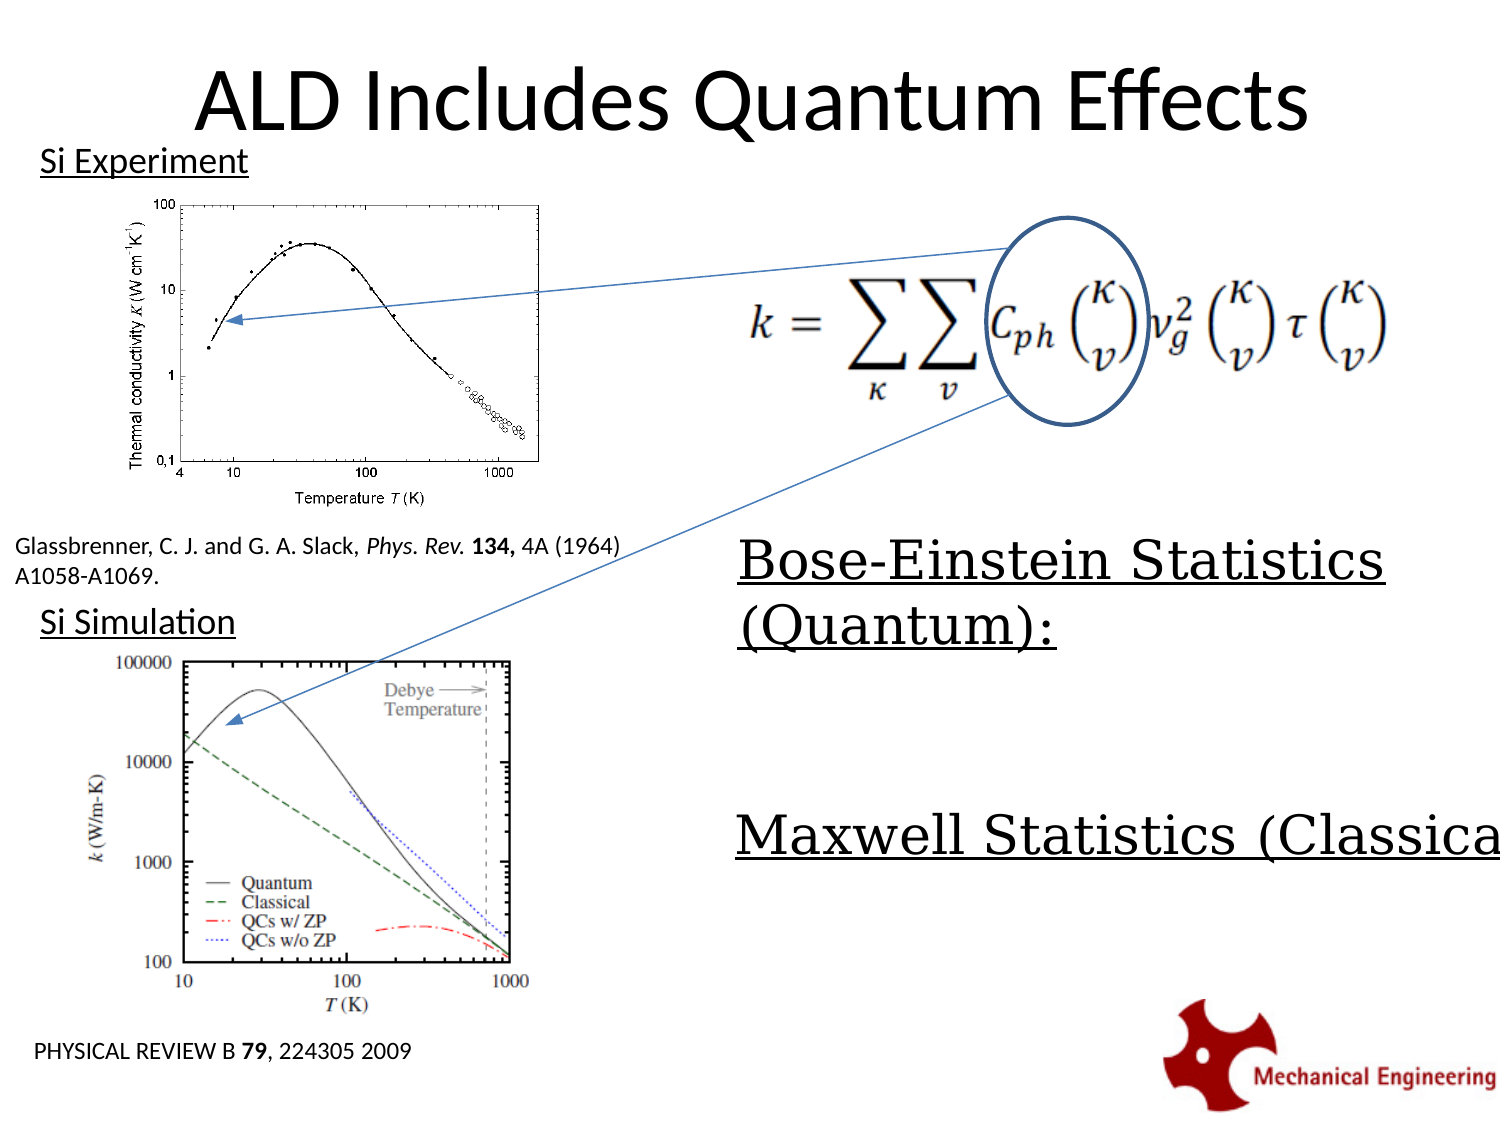

ALD Includes Quantum Effects
Simulation: Classical vs. Quantum
Si Experiment
Simulation Expense
 Fitted function(al)s using Ab-Initio, expriment, intuition, etc
 No fitting, different “environments” naturally accounted for
DFT
3 steps/min/128cpu = 0.023 steps/min/cpu
Glassbrenner, C. J. and G. A. Slack, Phys. Rev. 134, 4A (1964) A1058-A1069.
Bose-Einstein Statistics (Quantum):
Si Simulation
Stillinger-Weber
6E4 steps/min/4 cpu = 15000 steps/min/cpu
Maxwell Statistics (Classical):
PHYSICAL REVIEW B 79, 224305 2009